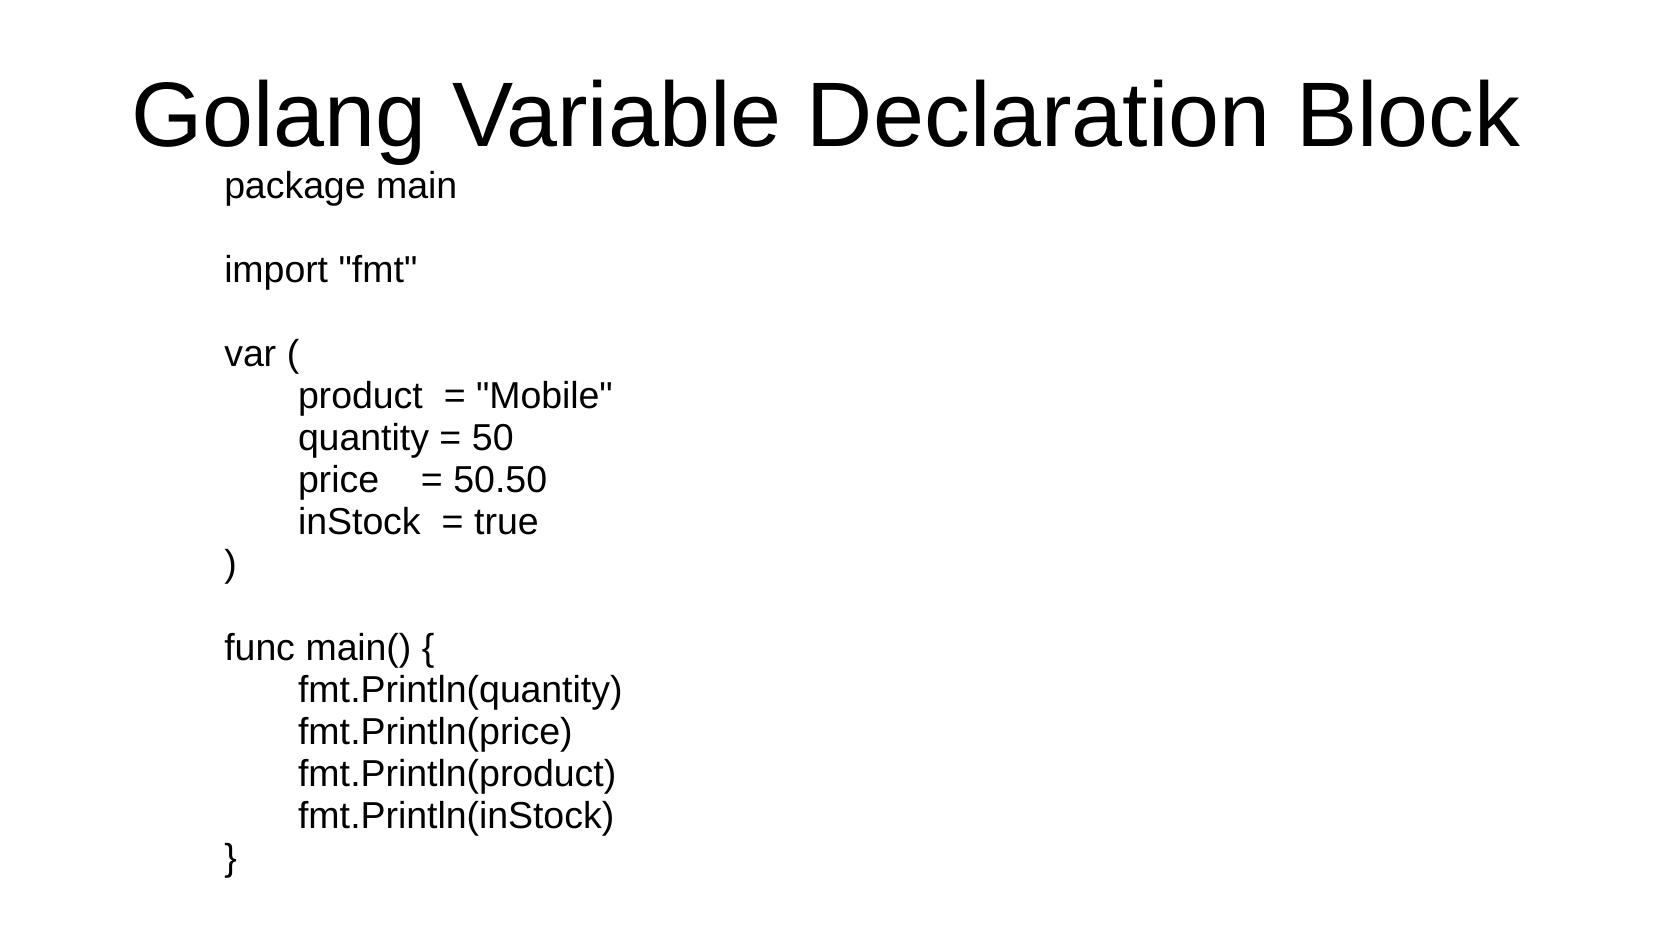

# Golang Variable Declaration Block
package main
import "fmt"
var (
	product = "Mobile"
	quantity = 50
	price = 50.50
	inStock = true
)
func main() {
	fmt.Println(quantity)
	fmt.Println(price)
	fmt.Println(product)
	fmt.Println(inStock)
}